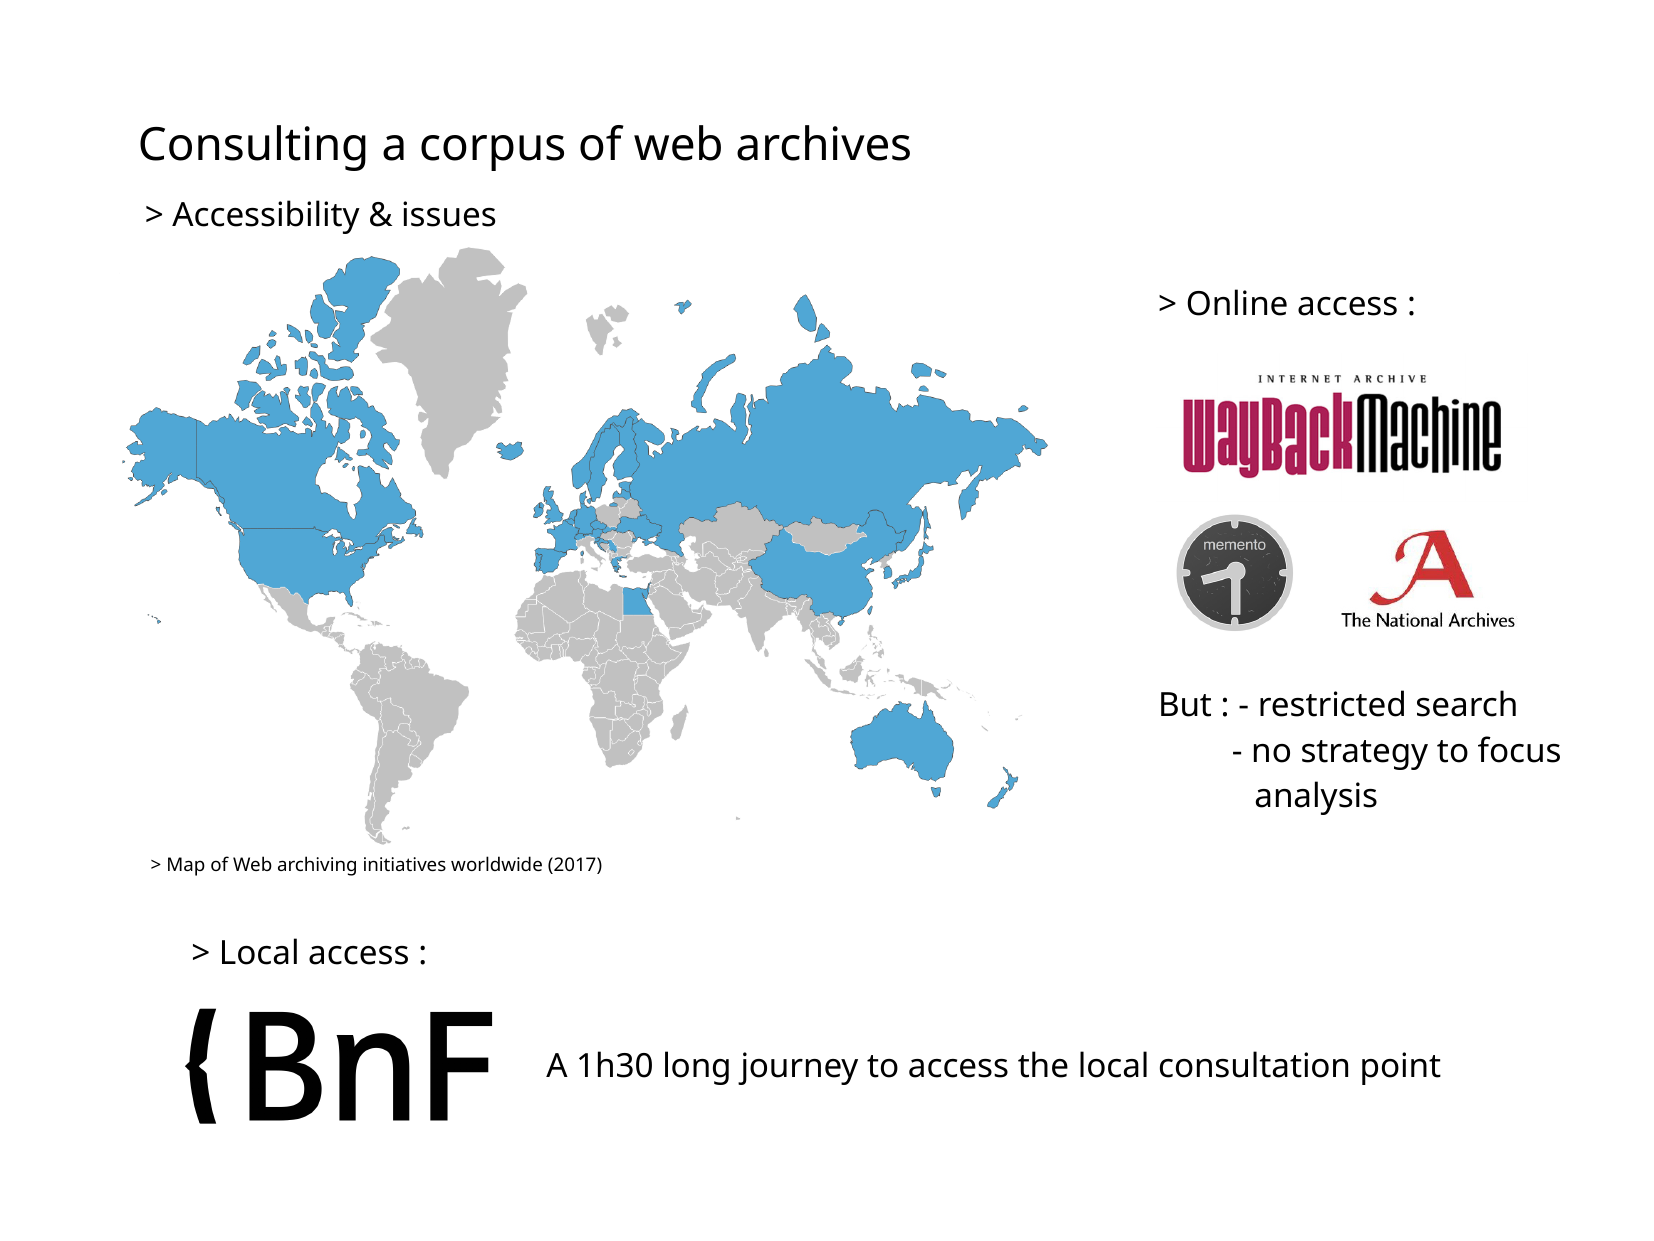

Consulting a corpus of web archives
> Accessibility & issues
> Online access :
But : - restricted search
	- no strategy to focus
 analysis
> Map of Web archiving initiatives worldwide (2017)
> Local access :
A 1h30 long journey to access the local consultation point